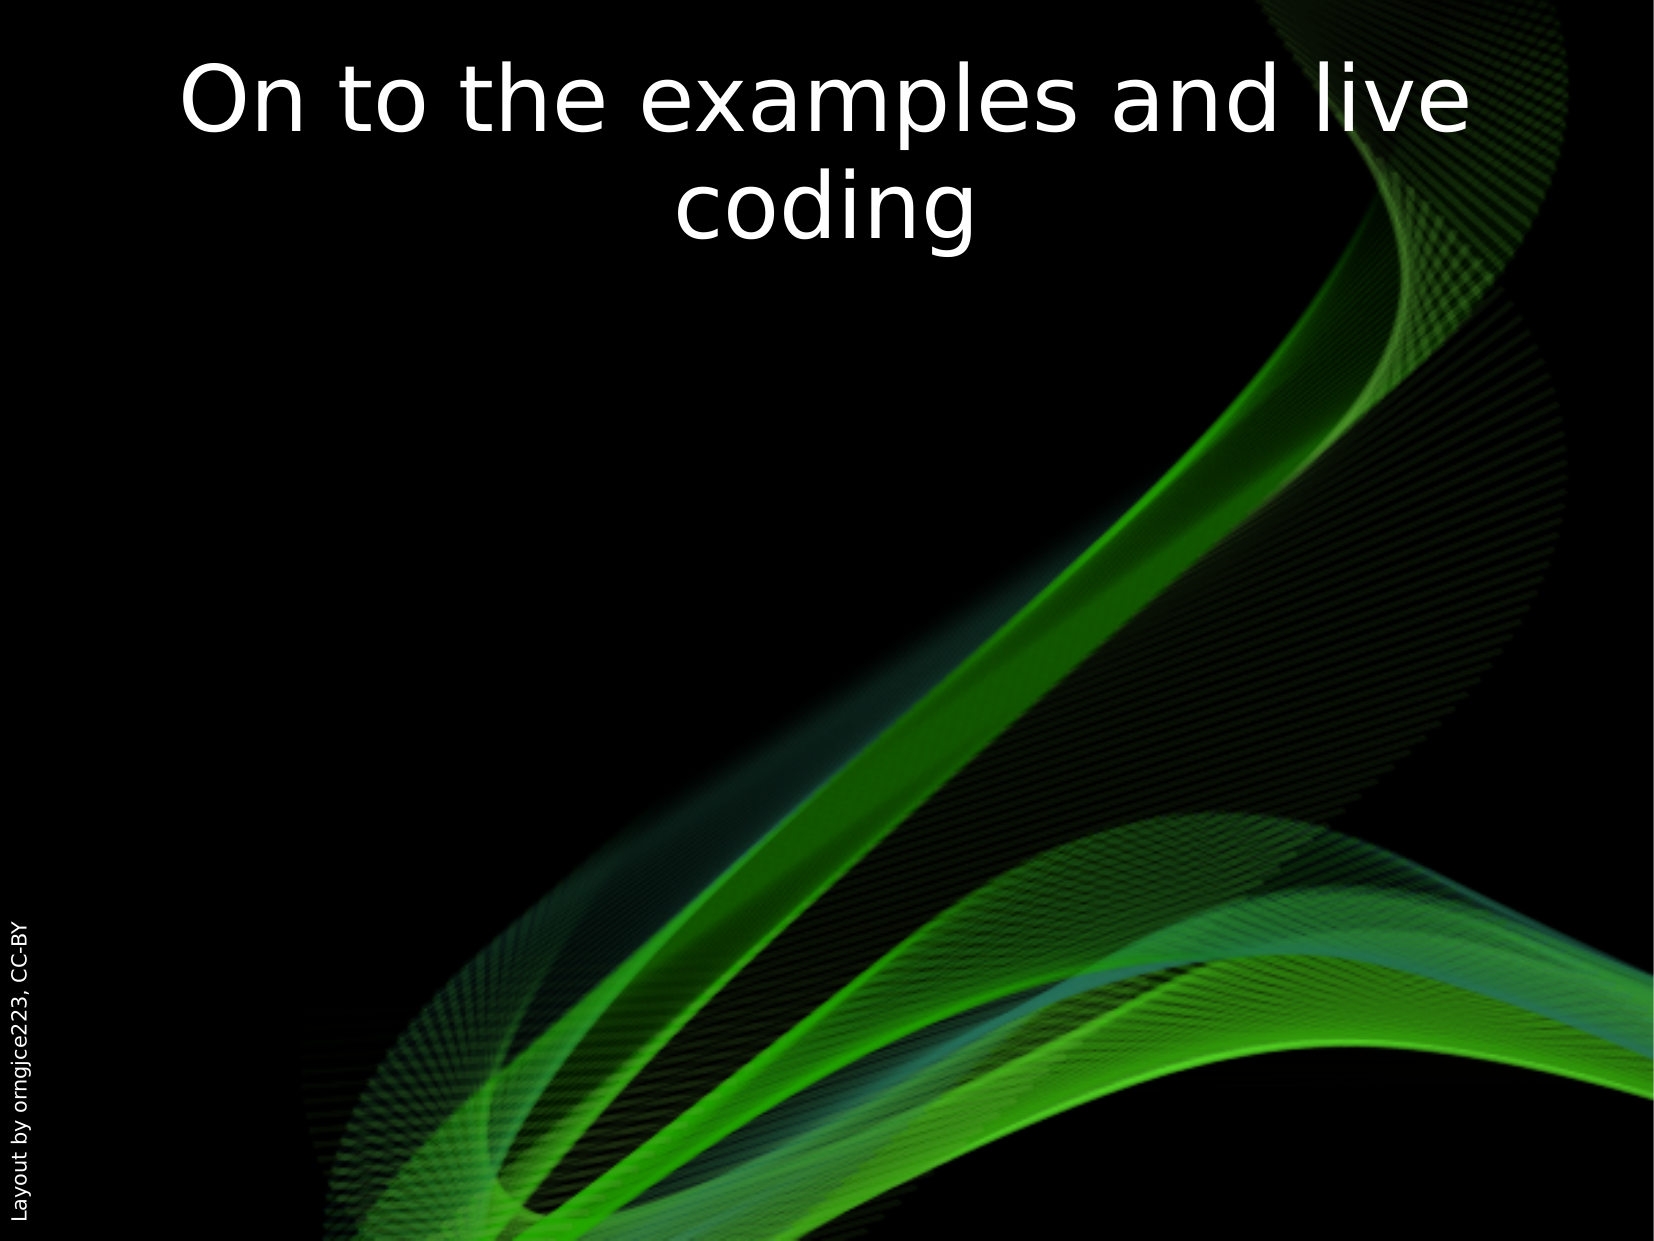

# On to the examples and live coding